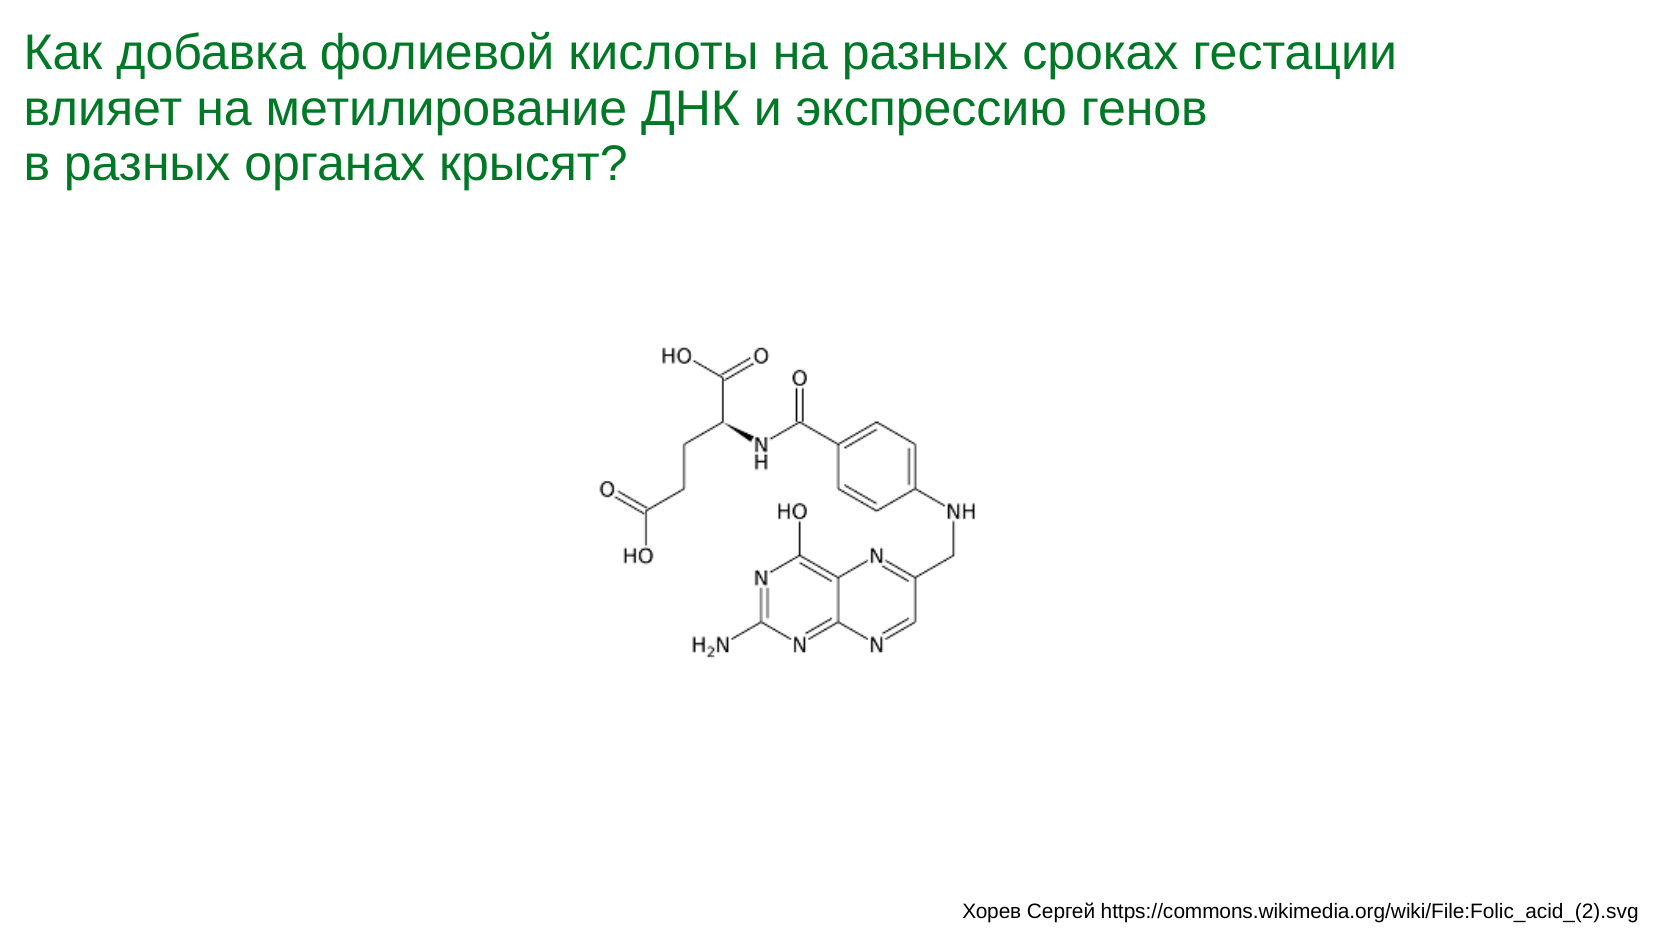

# Как добавка фолиевой кислоты на разных сроках гестации влияет на метилирование ДНК и экспрессию генов в разных органах крысят?
Хорев Сергей https://commons.wikimedia.org/wiki/File:Folic_acid_(2).svg